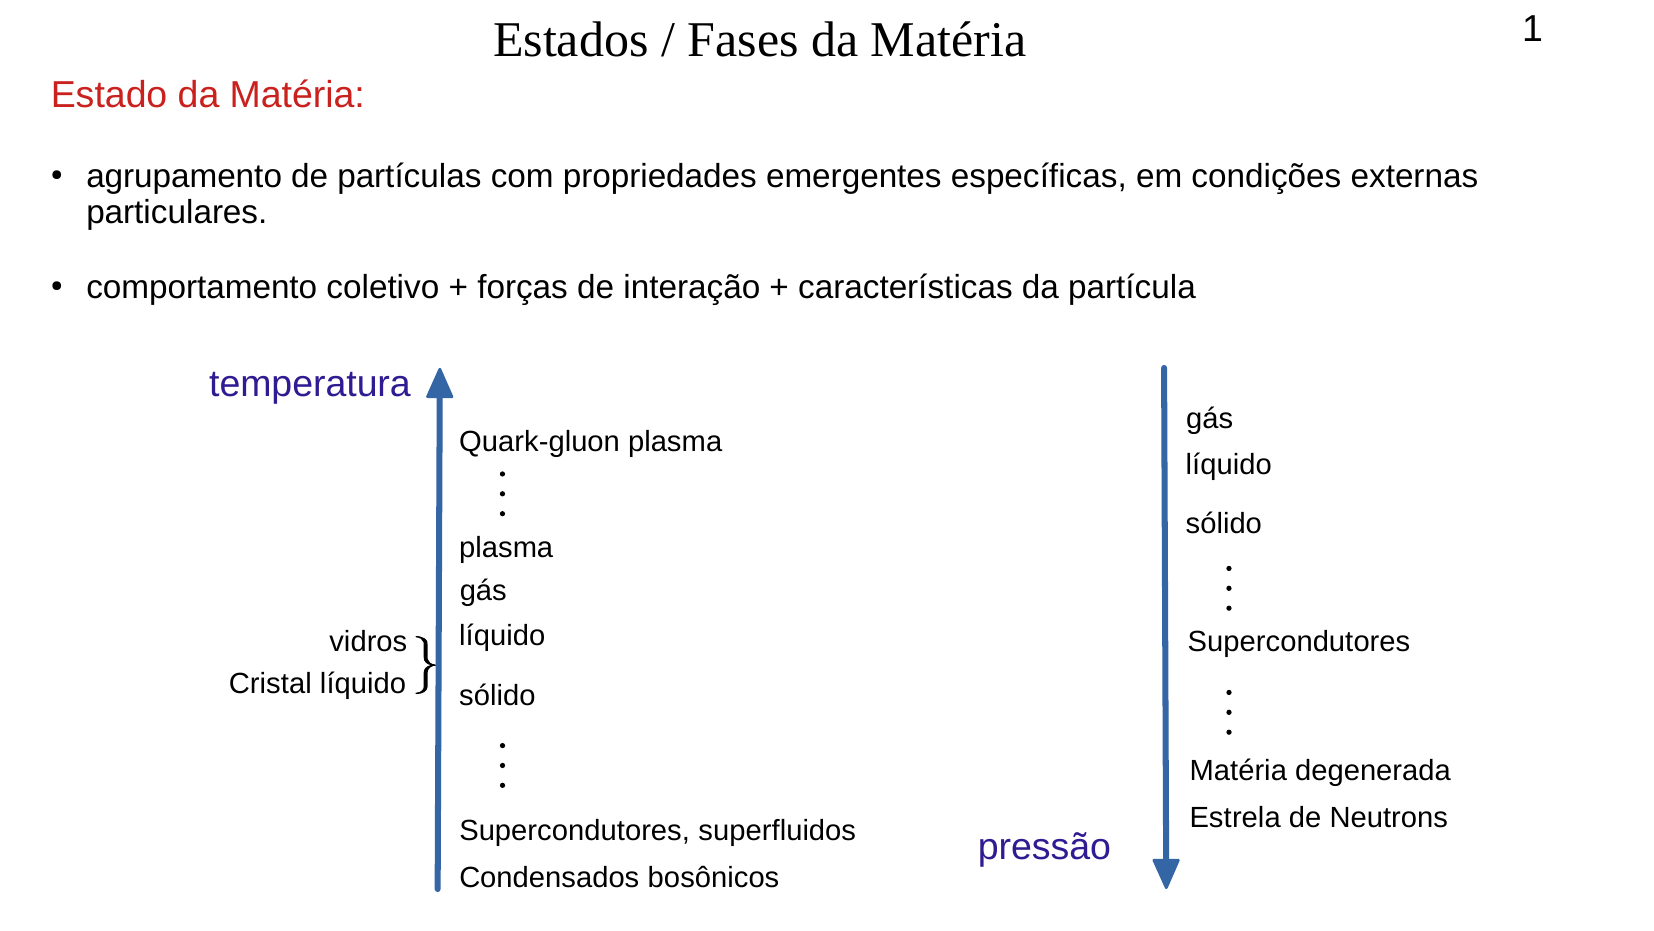

Estados / Fases da Matéria
Estado da Matéria:
agrupamento de partículas com propriedades emergentes específicas, em condições externas particulares.
comportamento coletivo + forças de interação + características da partícula
temperatura
Quark-gluon plasma
plasma
gás
líquido
vidros
Cristal líquido
sólido
Supercondutores, superfluidos
Condensados bosônicos
gás
líquido
sólido
Supercondutores
Matéria degenerada
Estrela de Neutrons
pressão